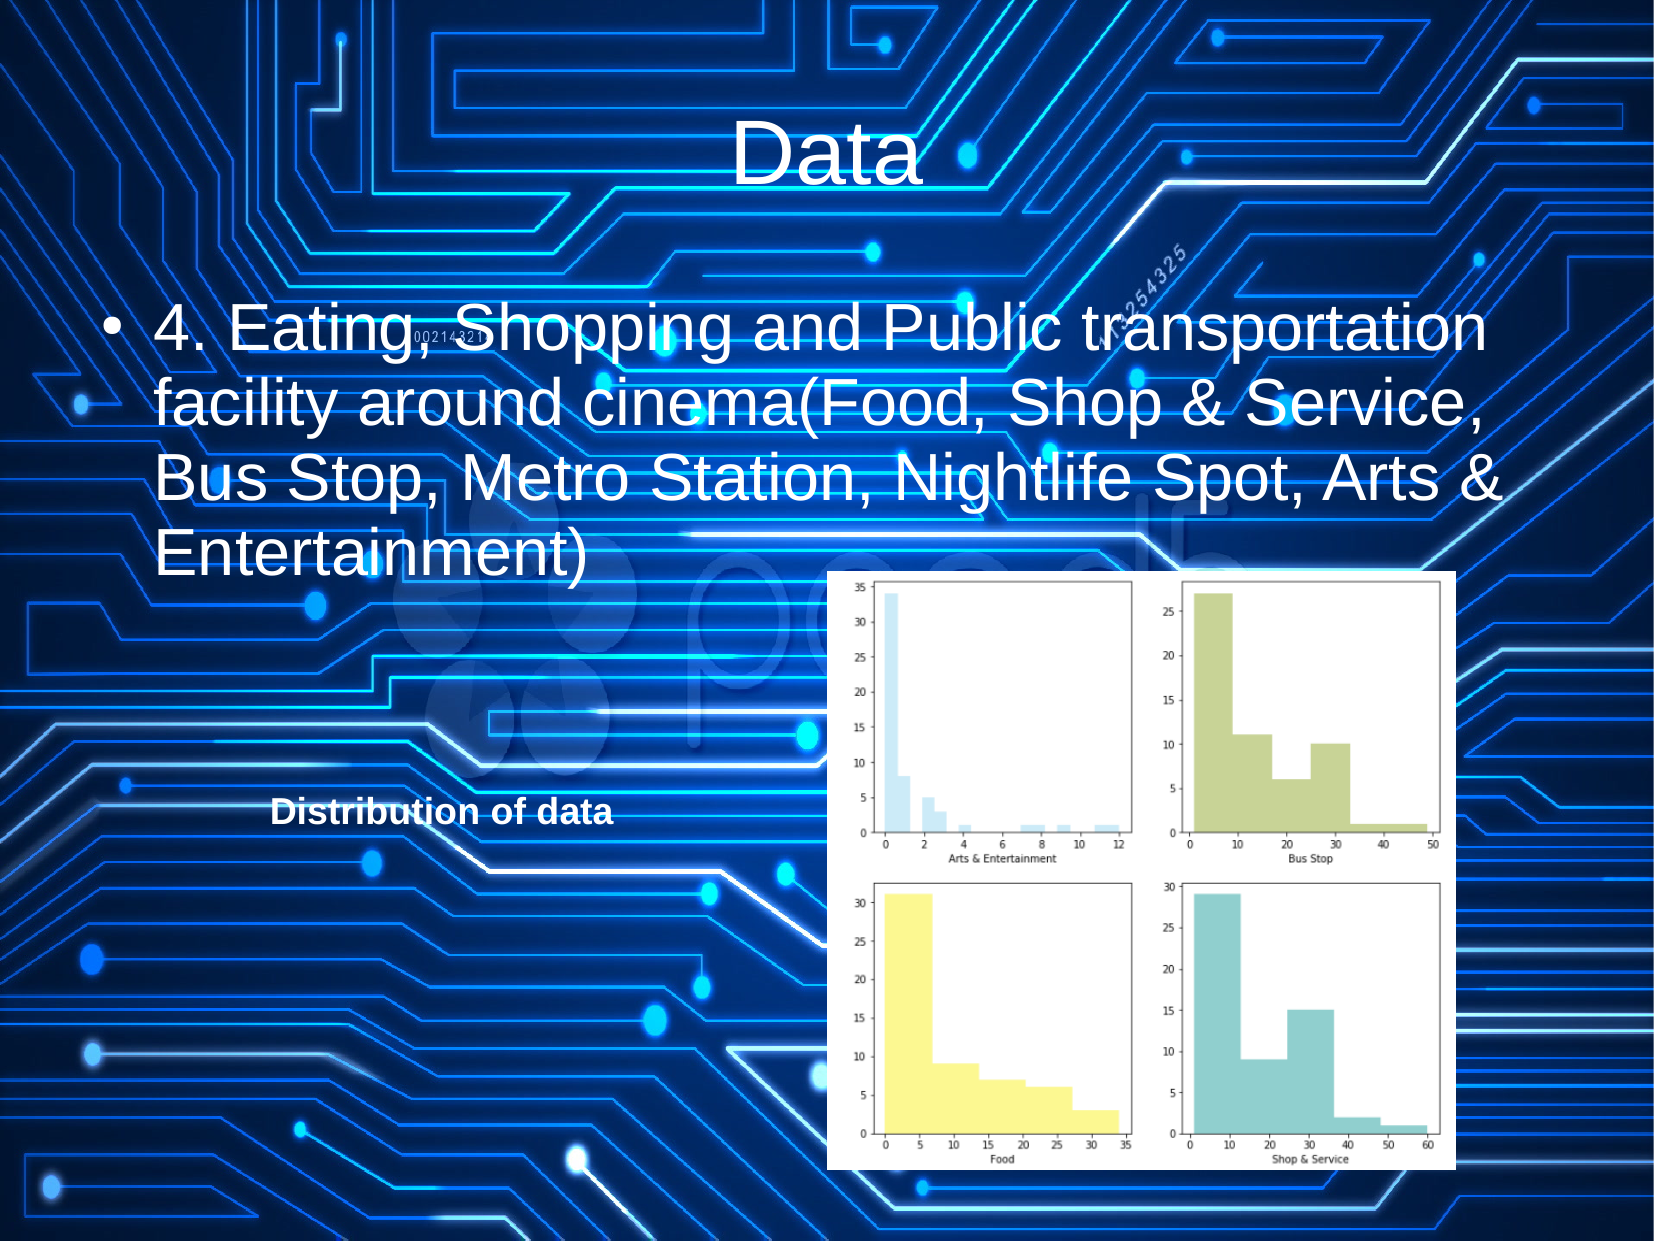

# Data
4. Eating, Shopping and Public transportation facility around cinema(Food, Shop & Service, Bus Stop, Metro Station, Nightlife Spot, Arts & Entertainment)
Distribution of data